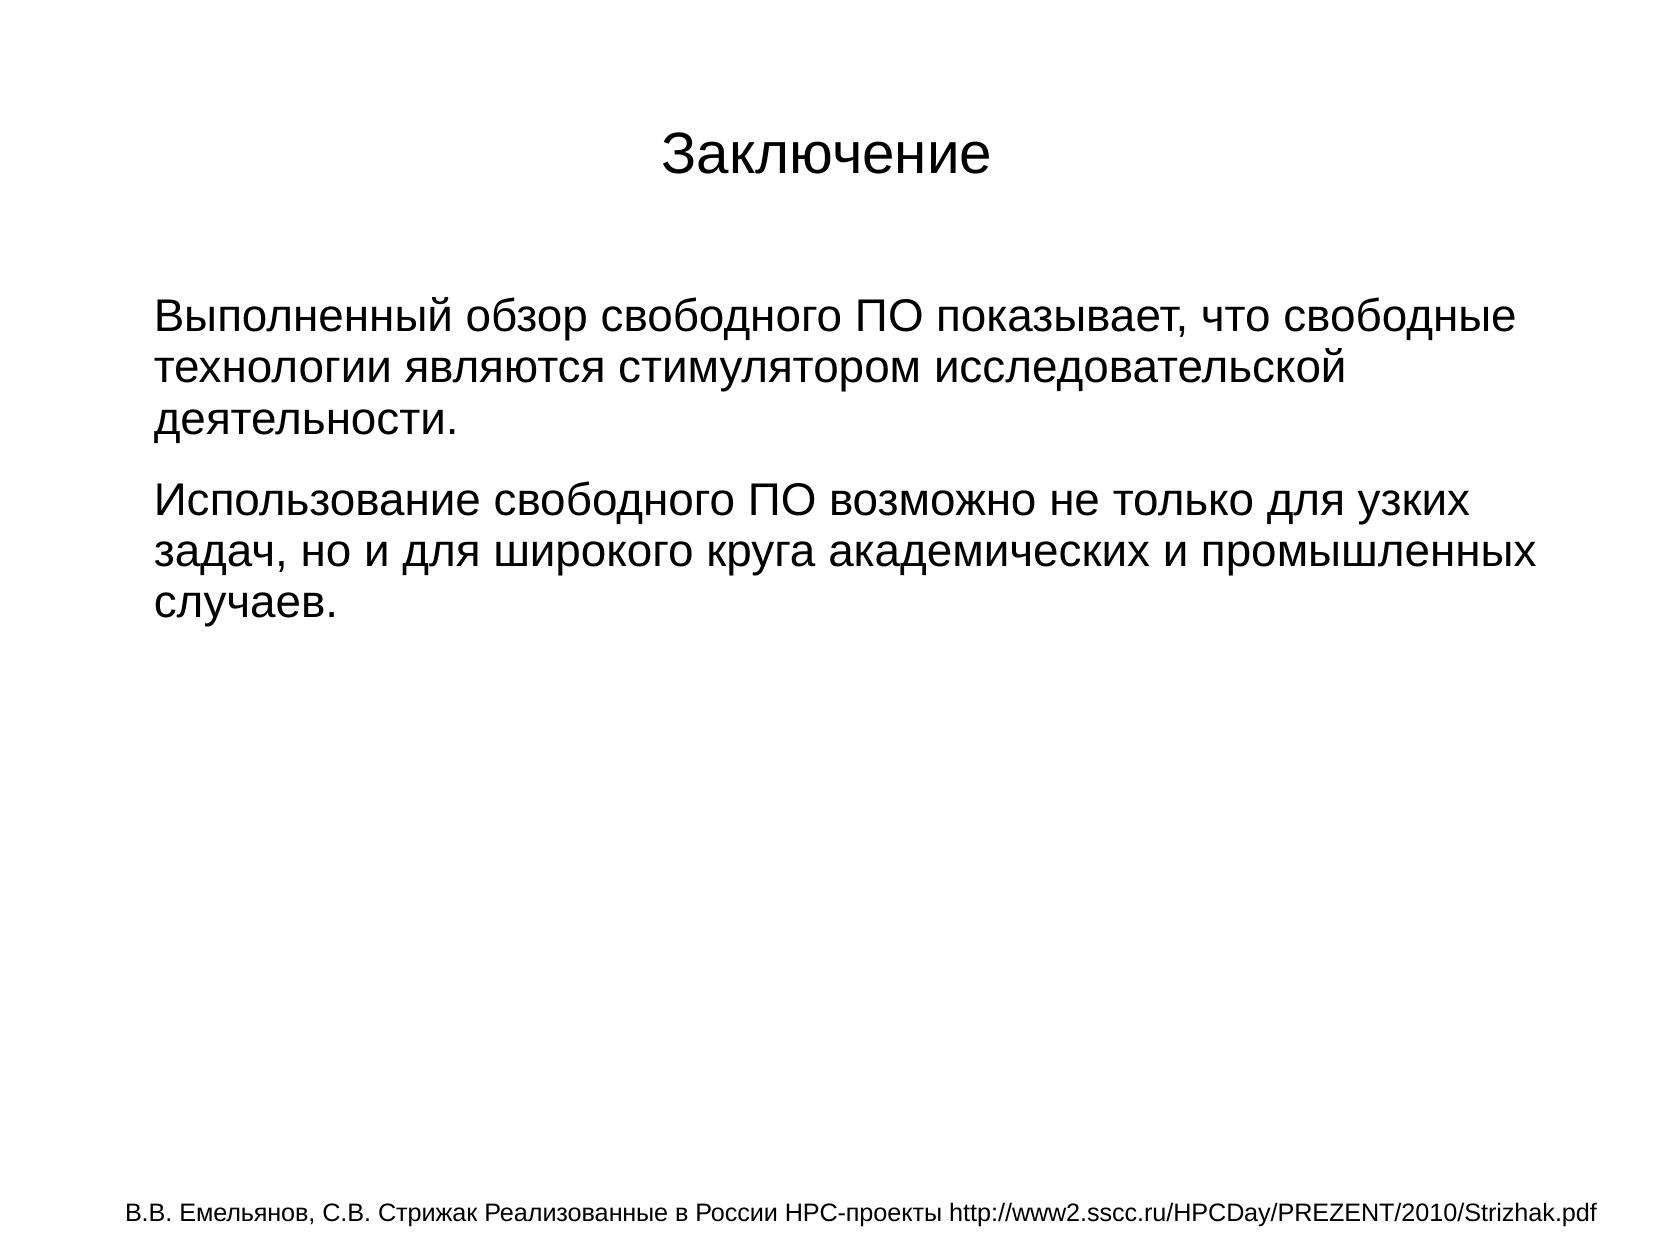

Заключение
# Выполненный обзор свободного ПО показывает, что свободные технологии являются стимулятором исследовательской деятельности.
Использование свободного ПО возможно не только для узких задач, но и для широкого круга академических и промышленных случаев.
В.В. Емельянов, С.В. Стрижак Реализованные в России HPC-проекты http://www2.sscc.ru/HPCDay/PREZENT/2010/Strizhak.pdf